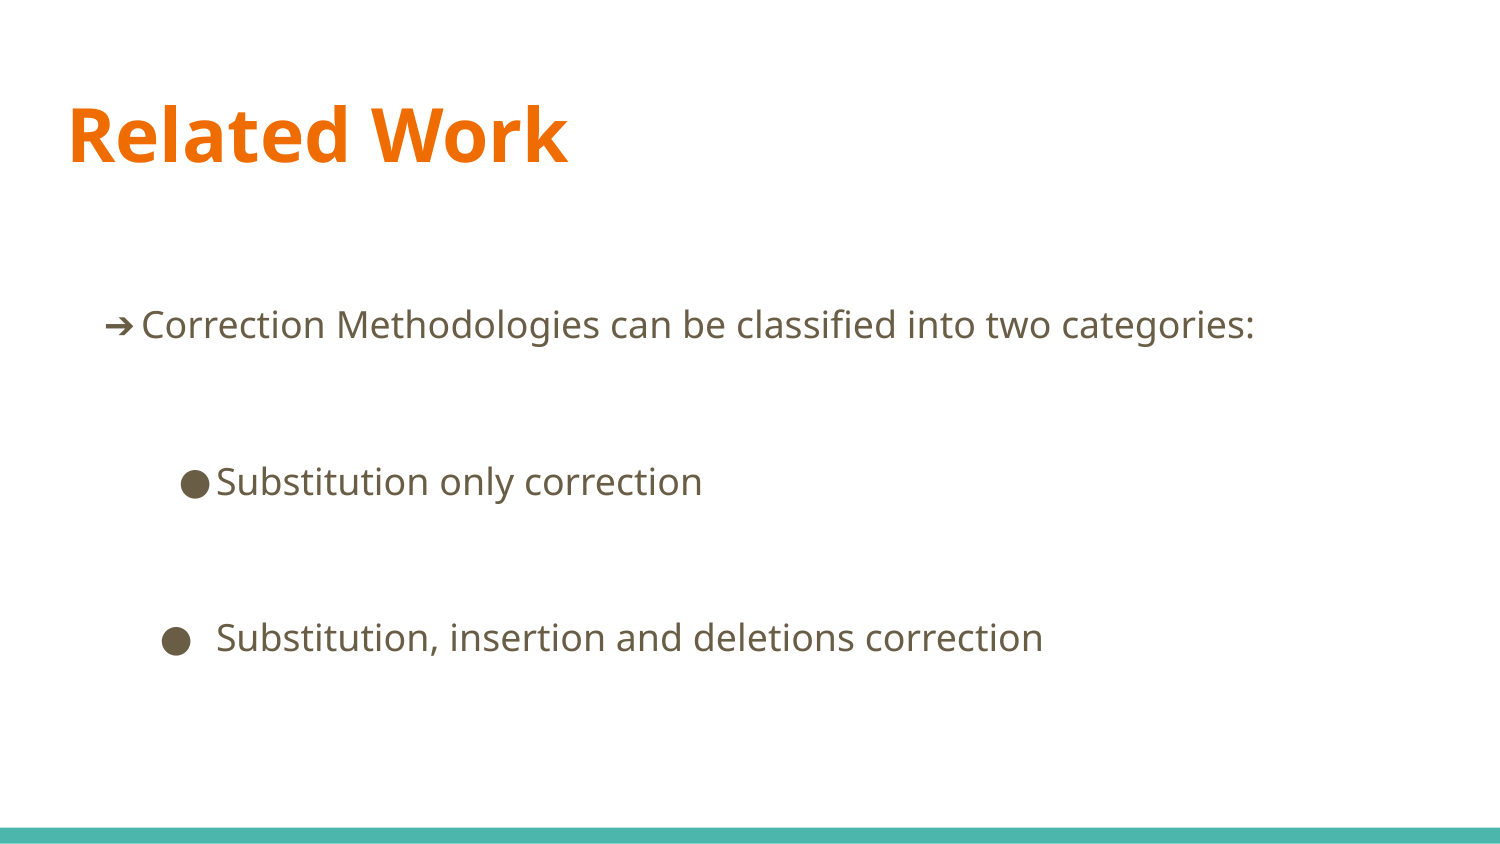

# Related Work
Correction Methodologies can be classified into two categories:
Substitution only correction
Substitution, insertion and deletions correction